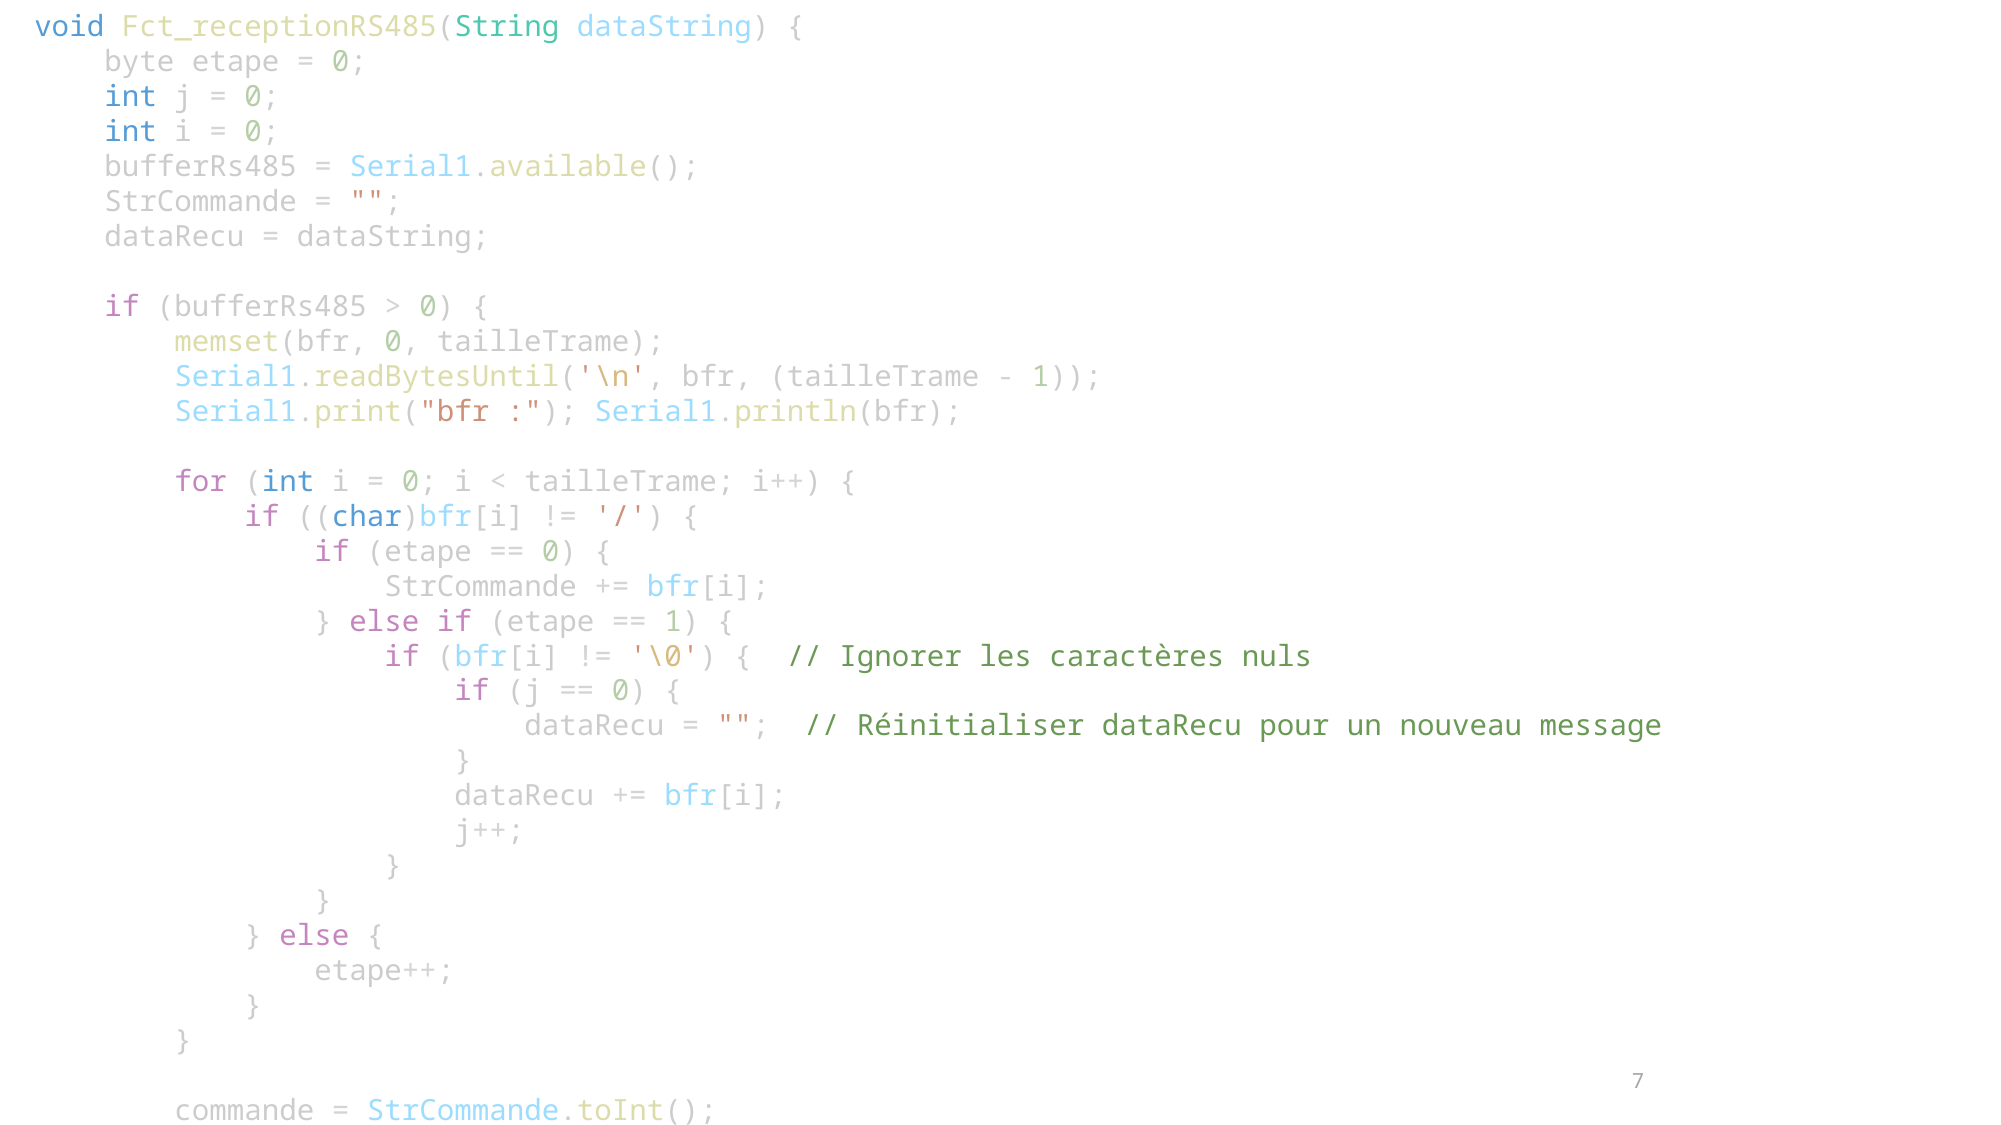

void Fct_receptionRS485(String dataString) {
    byte etape = 0;
    int j = 0;
    int i = 0;
    bufferRs485 = Serial1.available();
    StrCommande = "";
    dataRecu = dataString;
    if (bufferRs485 > 0) {
        memset(bfr, 0, tailleTrame);
        Serial1.readBytesUntil('\n', bfr, (tailleTrame - 1));
        Serial1.print("bfr :"); Serial1.println(bfr);
        for (int i = 0; i < tailleTrame; i++) {
            if ((char)bfr[i] != '/') {
                if (etape == 0) {
                    StrCommande += bfr[i];
                } else if (etape == 1) {
                    if (bfr[i] != '\0') {  // Ignorer les caractères nuls
                        if (j == 0) {
                            dataRecu = "";  // Réinitialiser dataRecu pour un nouveau message
                        }
                        dataRecu += bfr[i];
                        j++;
                    }
                }
            } else {
                etape++;
            }
        }
        commande = StrCommande.toInt();